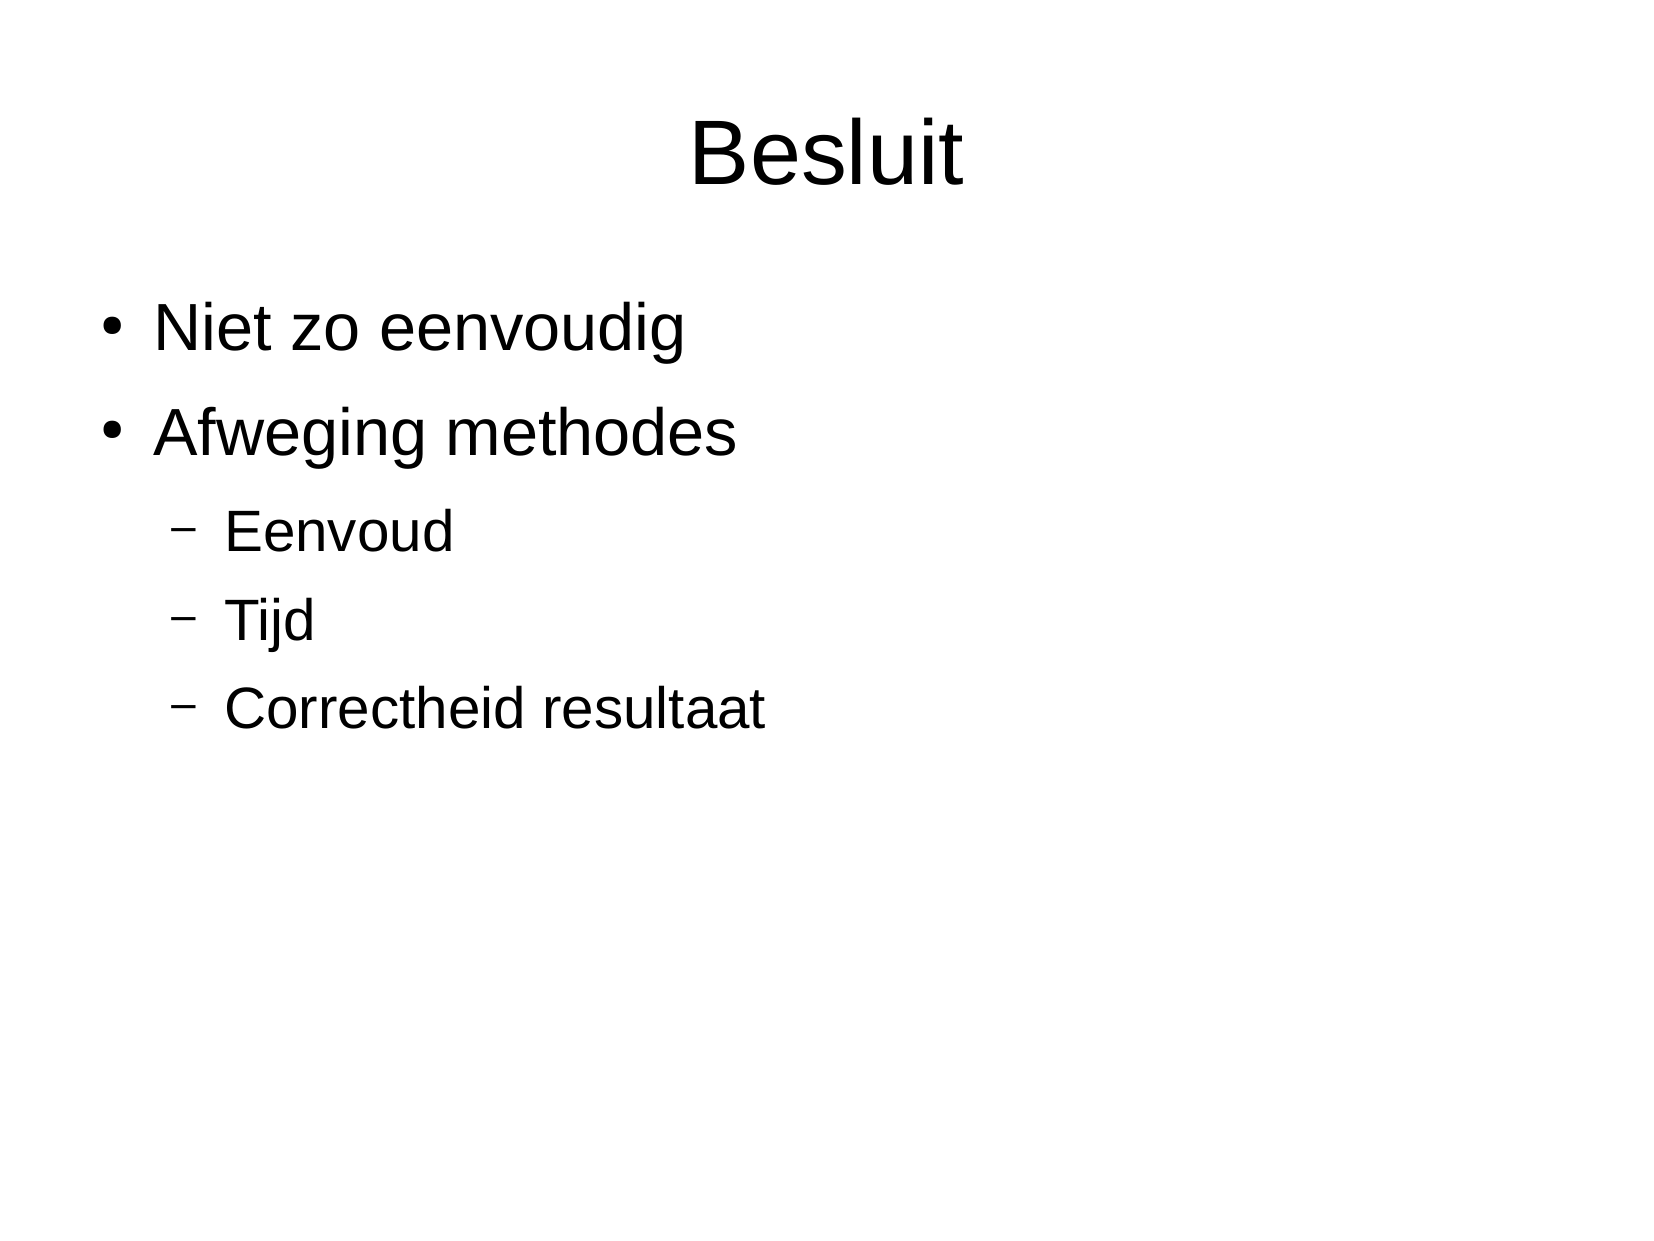

# Besluit
Niet zo eenvoudig
Afweging methodes
Eenvoud
Tijd
Correctheid resultaat